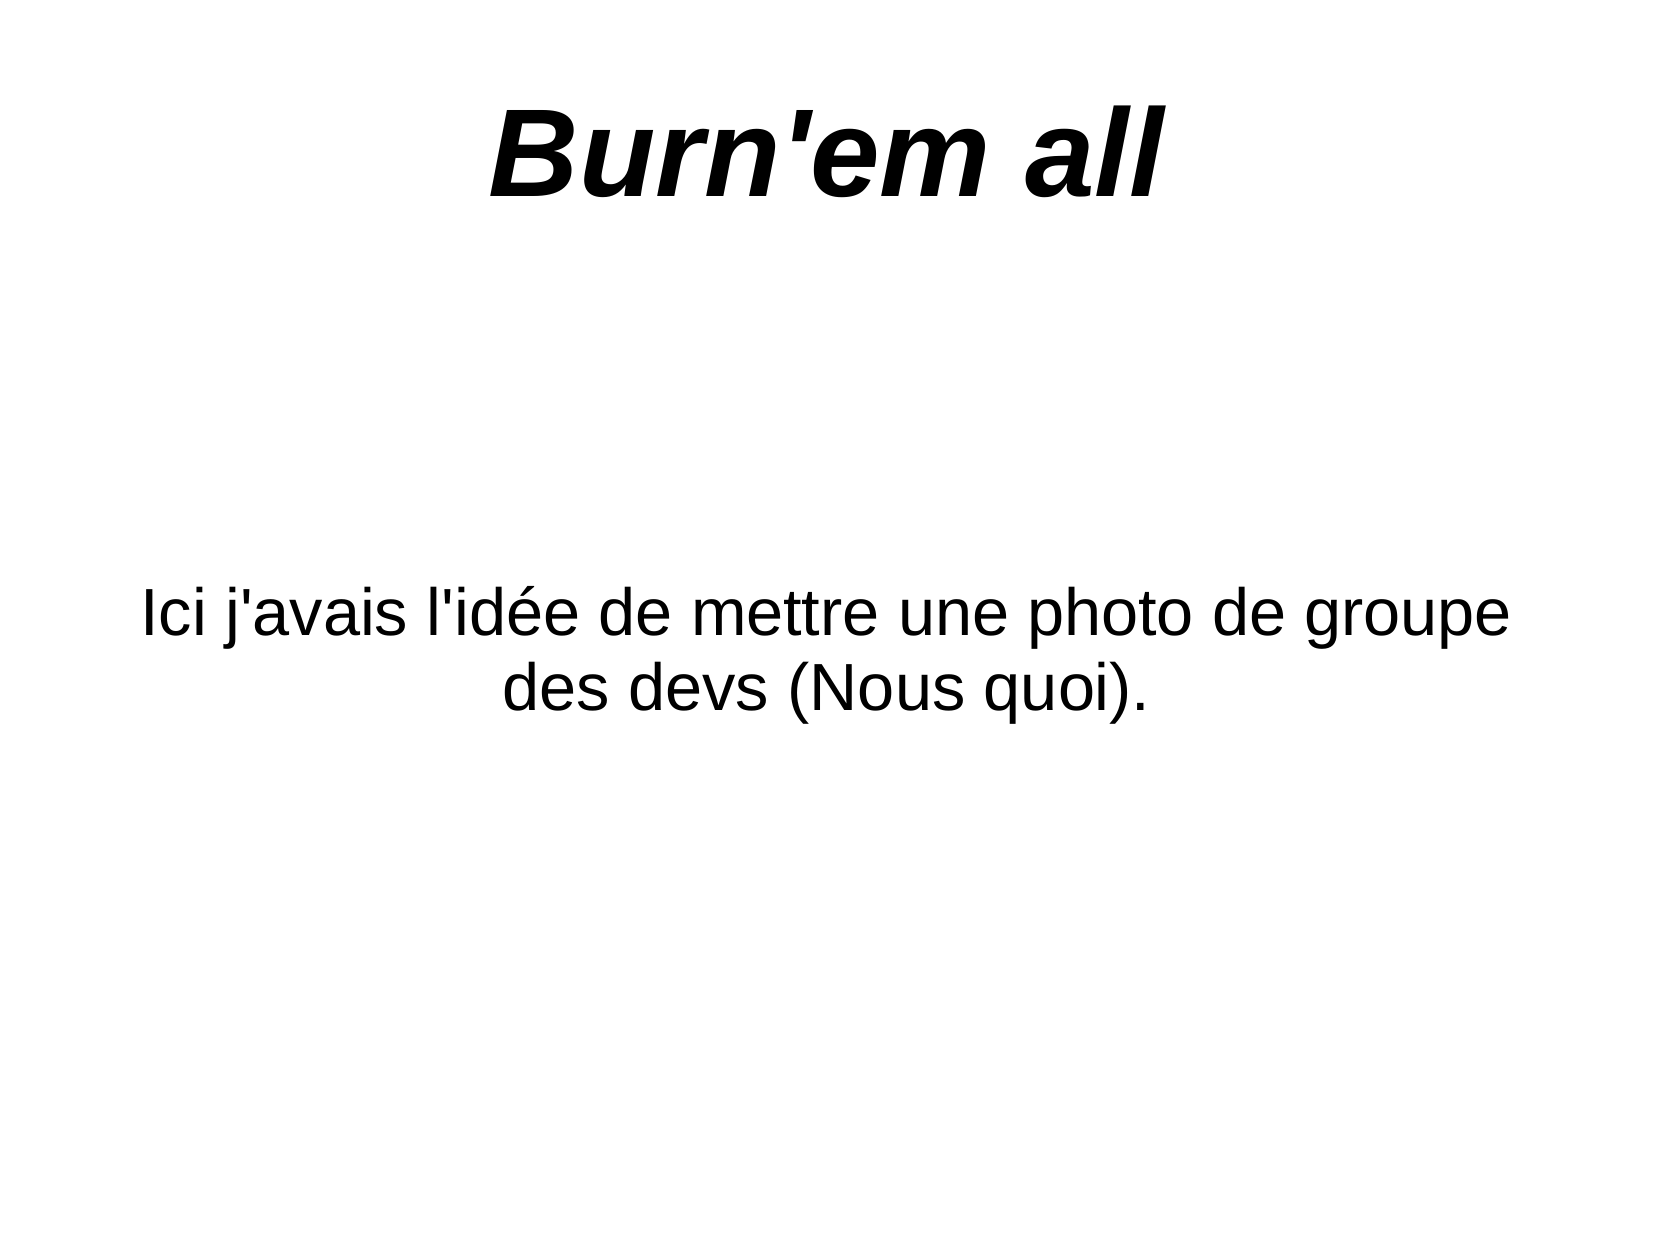

# Burn'em all
Ici j'avais l'idée de mettre une photo de groupe des devs (Nous quoi).